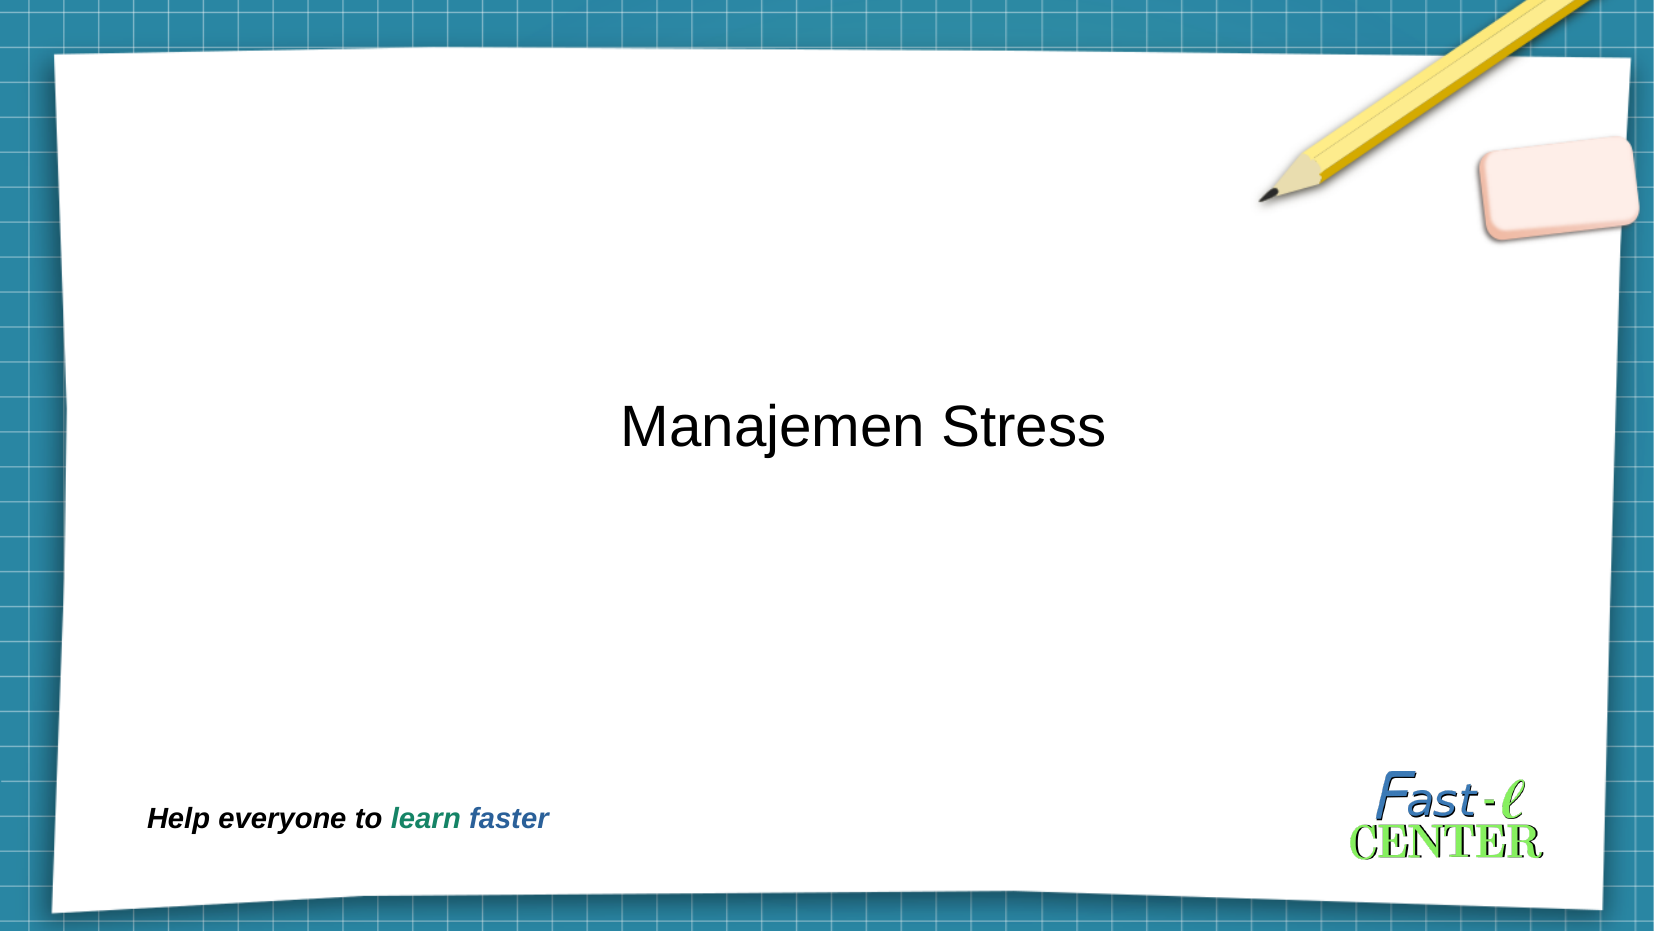

Manajemen Stress
Help everyone to learn faster